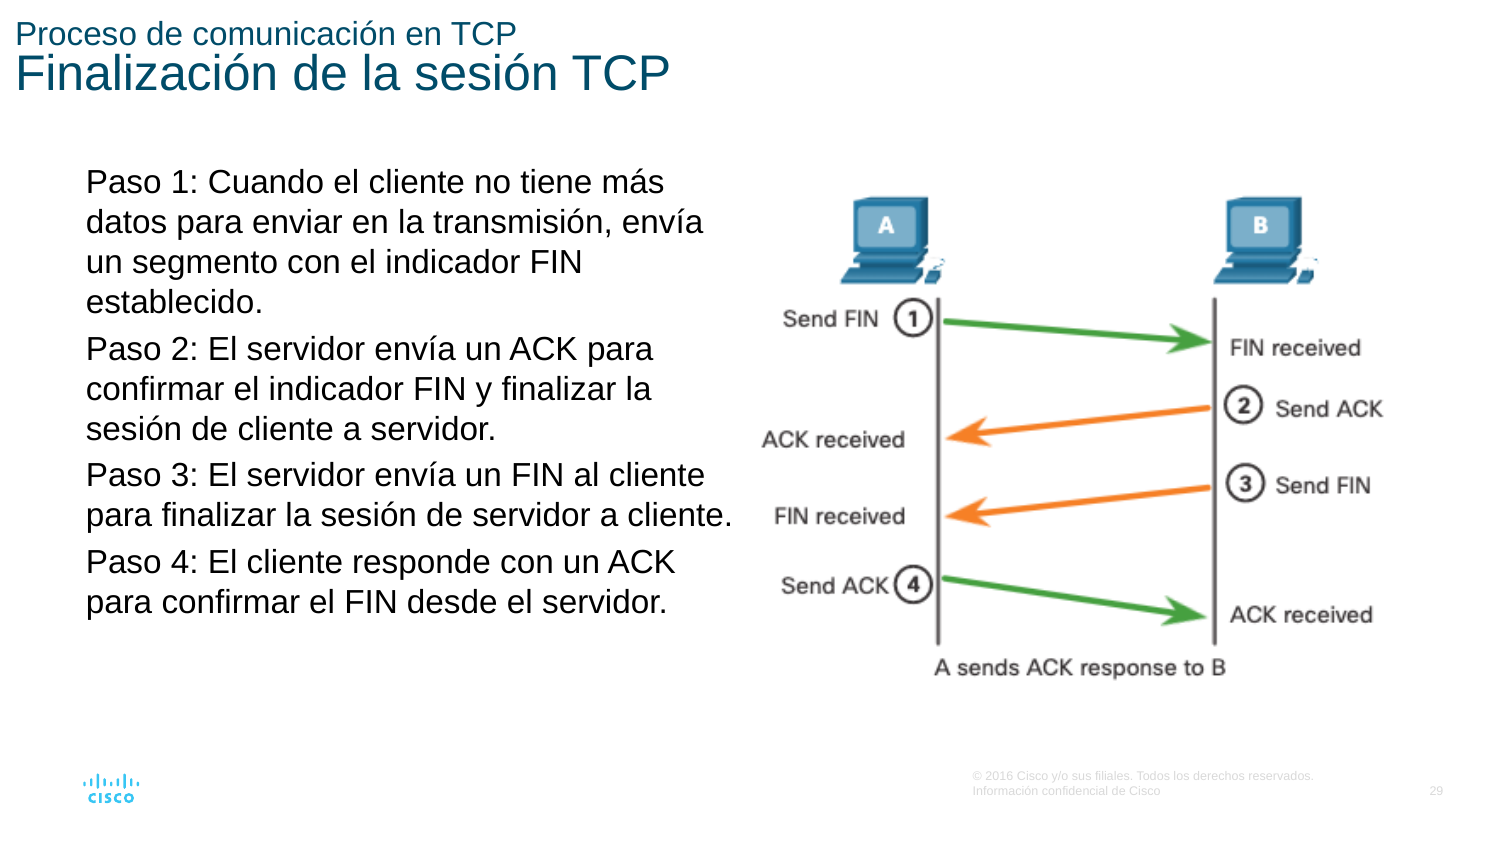

# Proceso de comunicación en TCP Finalización de la sesión TCP
Paso 1: Cuando el cliente no tiene más datos para enviar en la transmisión, envía un segmento con el indicador FIN establecido.
Paso 2: El servidor envía un ACK para confirmar el indicador FIN y finalizar la sesión de cliente a servidor.
Paso 3: El servidor envía un FIN al cliente para finalizar la sesión de servidor a cliente.
Paso 4: El cliente responde con un ACK para confirmar el FIN desde el servidor.